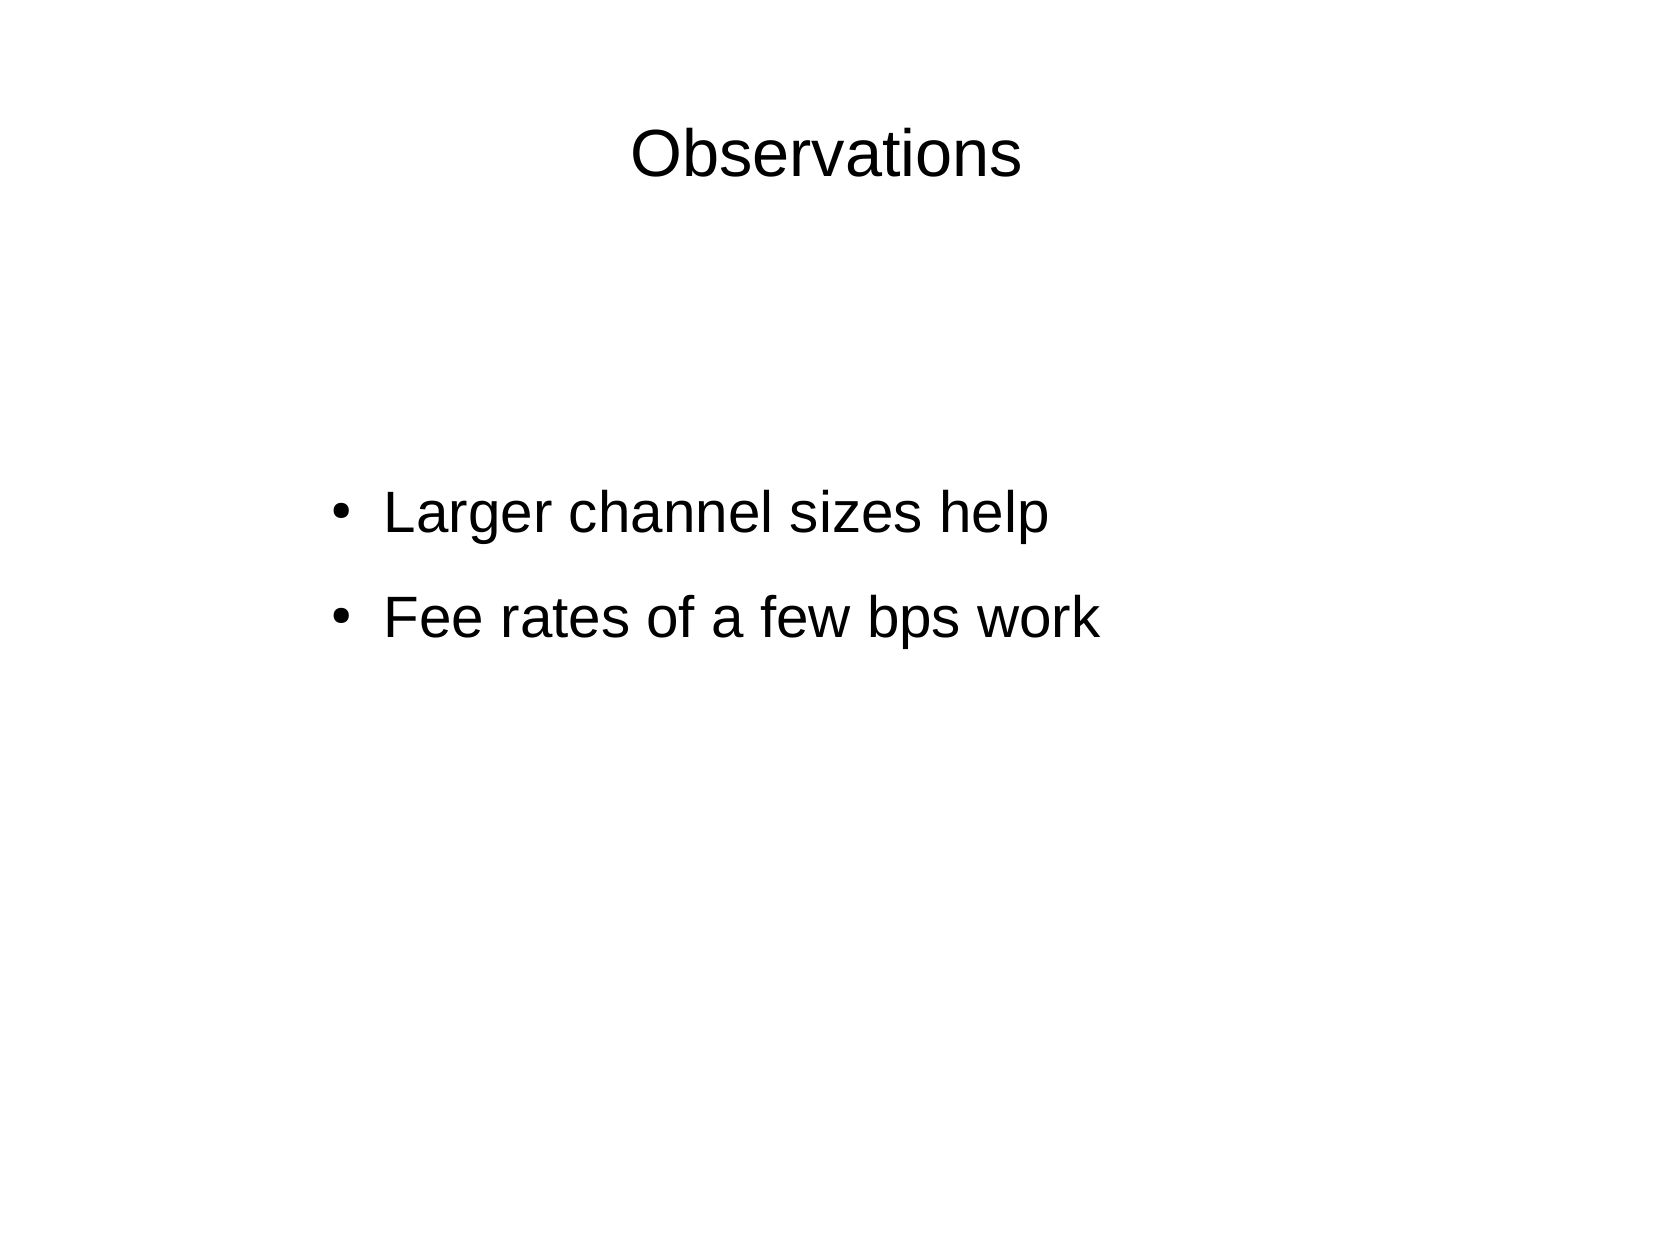

# Observations
Larger channel sizes help
Fee rates of a few bps work